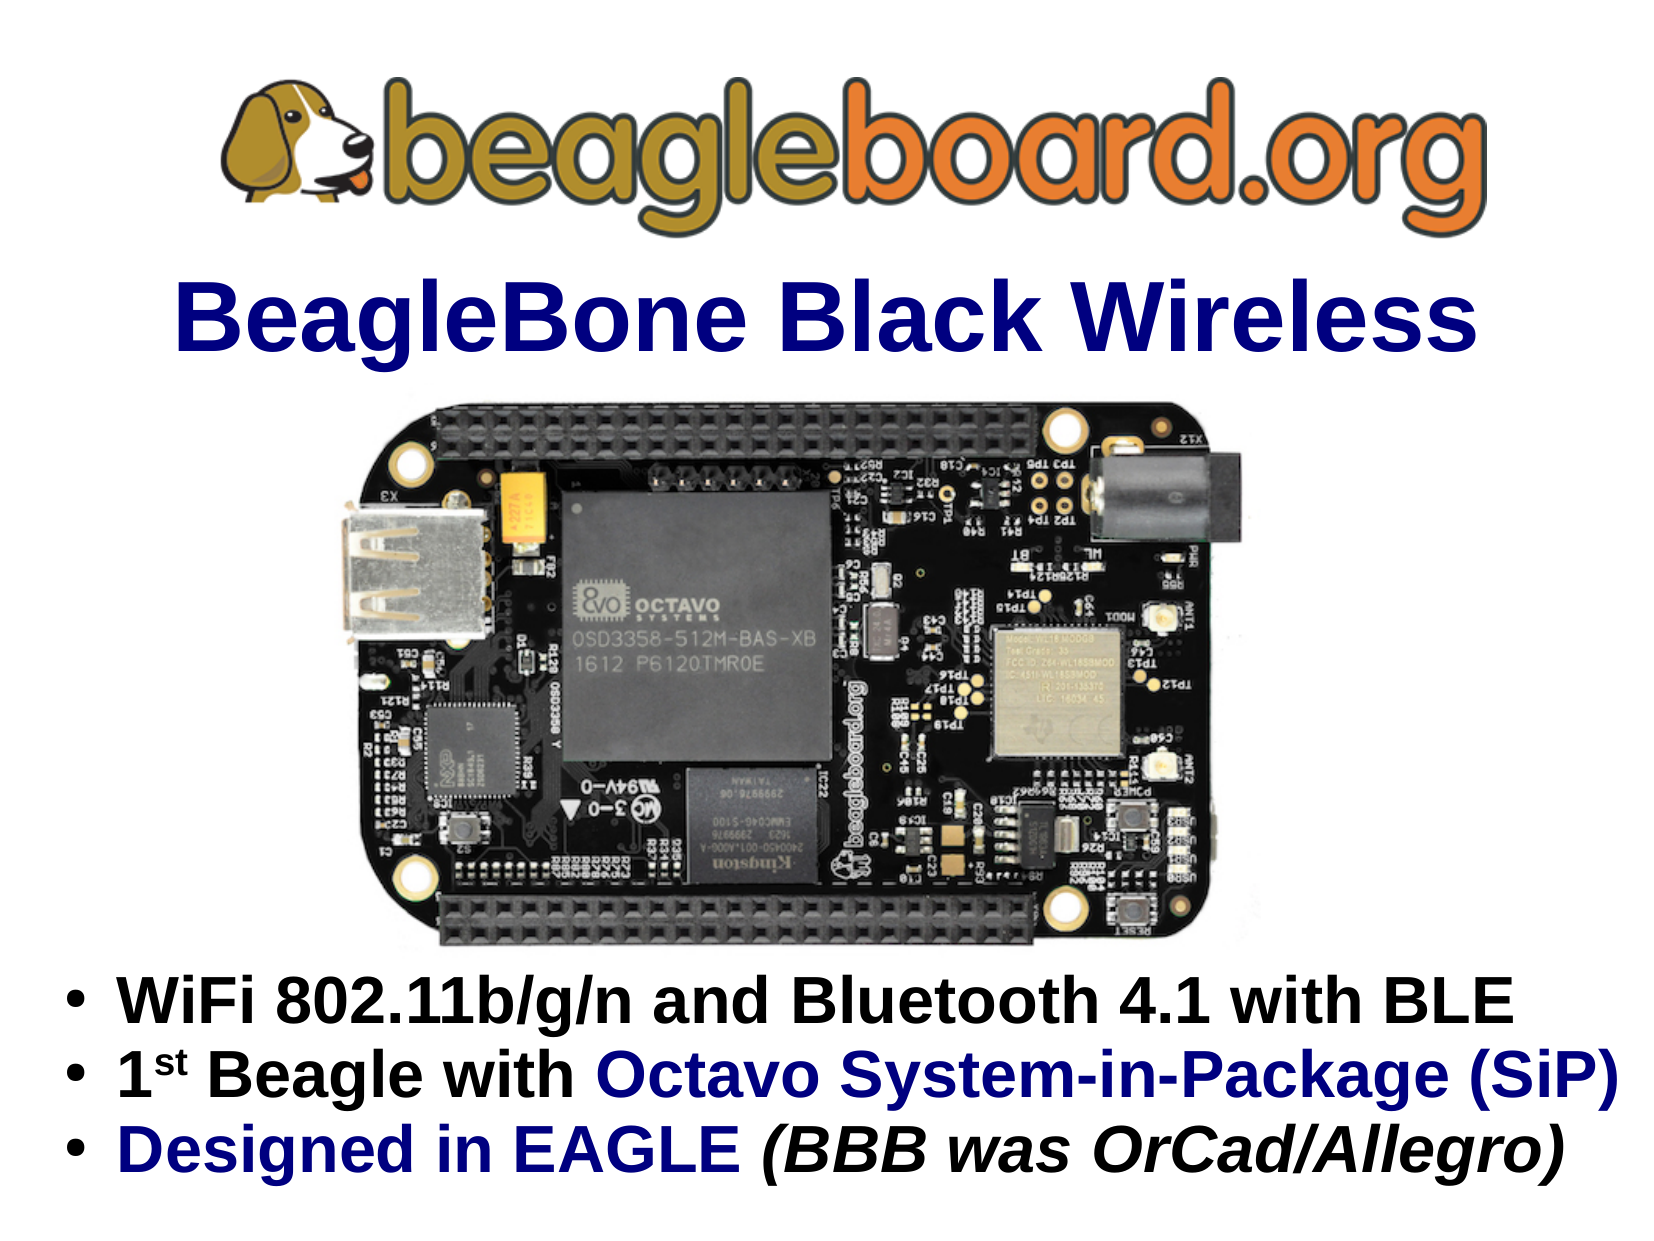

# BeagleBone Black Wireless
WiFi 802.11b/g/n and Bluetooth 4.1 with BLE
1st Beagle with Octavo System-in-Package (SiP)
Designed in EAGLE (BBB was OrCad/Allegro)